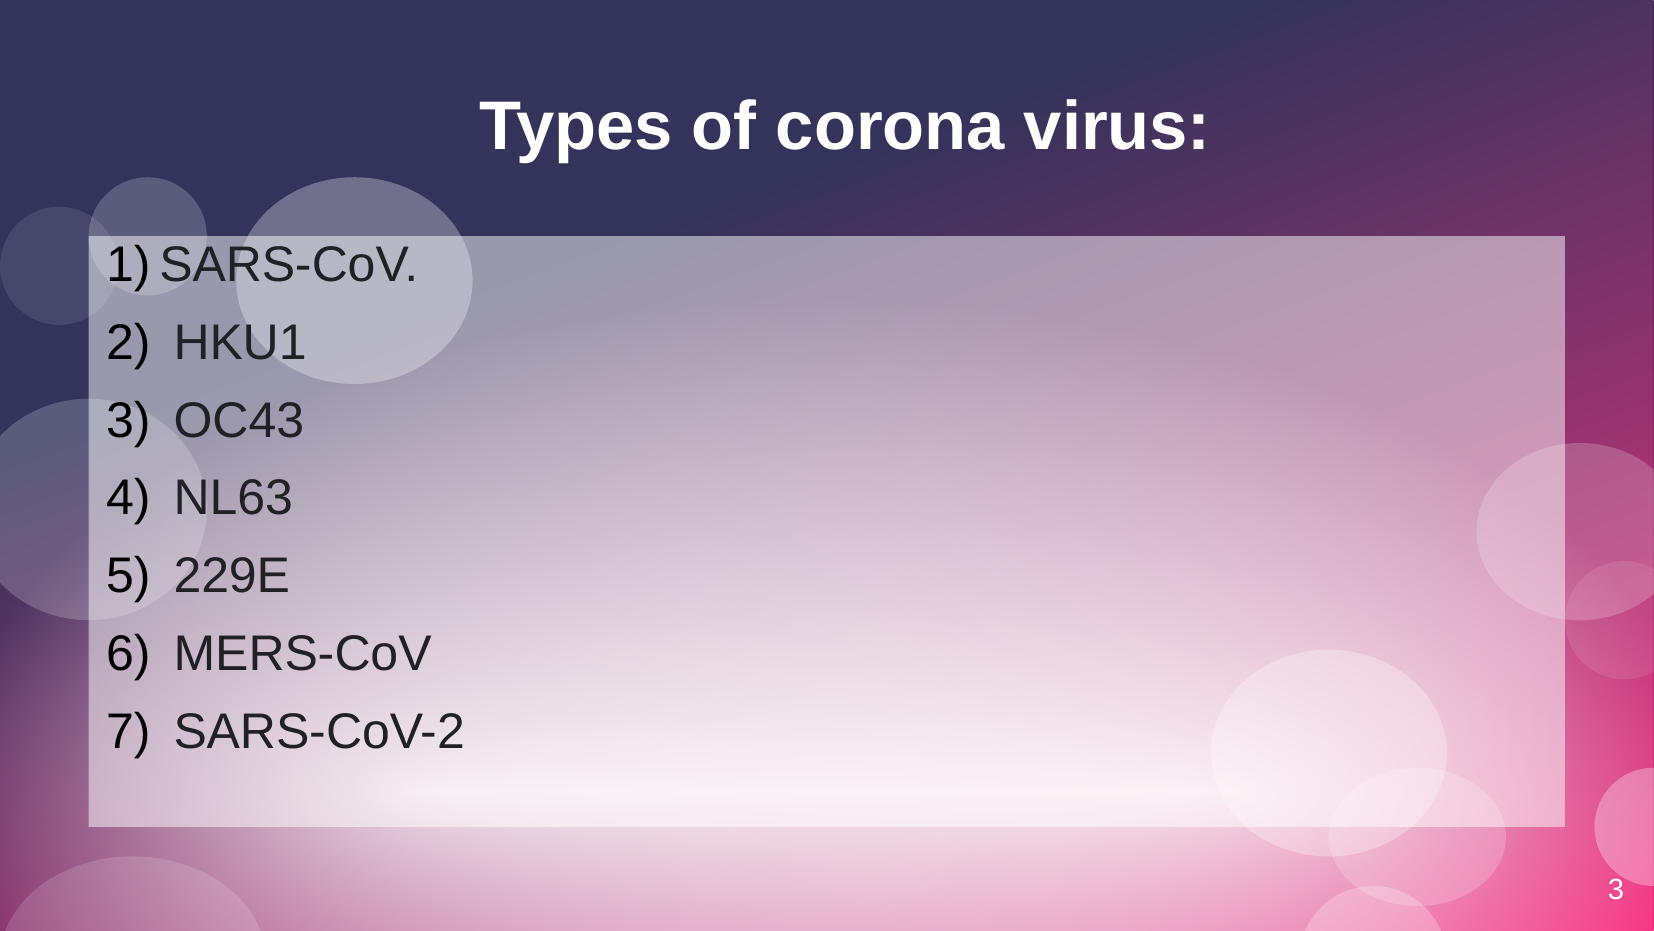

# Types of corona virus:
SARS-CoV.
 HKU1
 OC43
 NL63
 229E
 MERS-CoV
 SARS-CoV-2